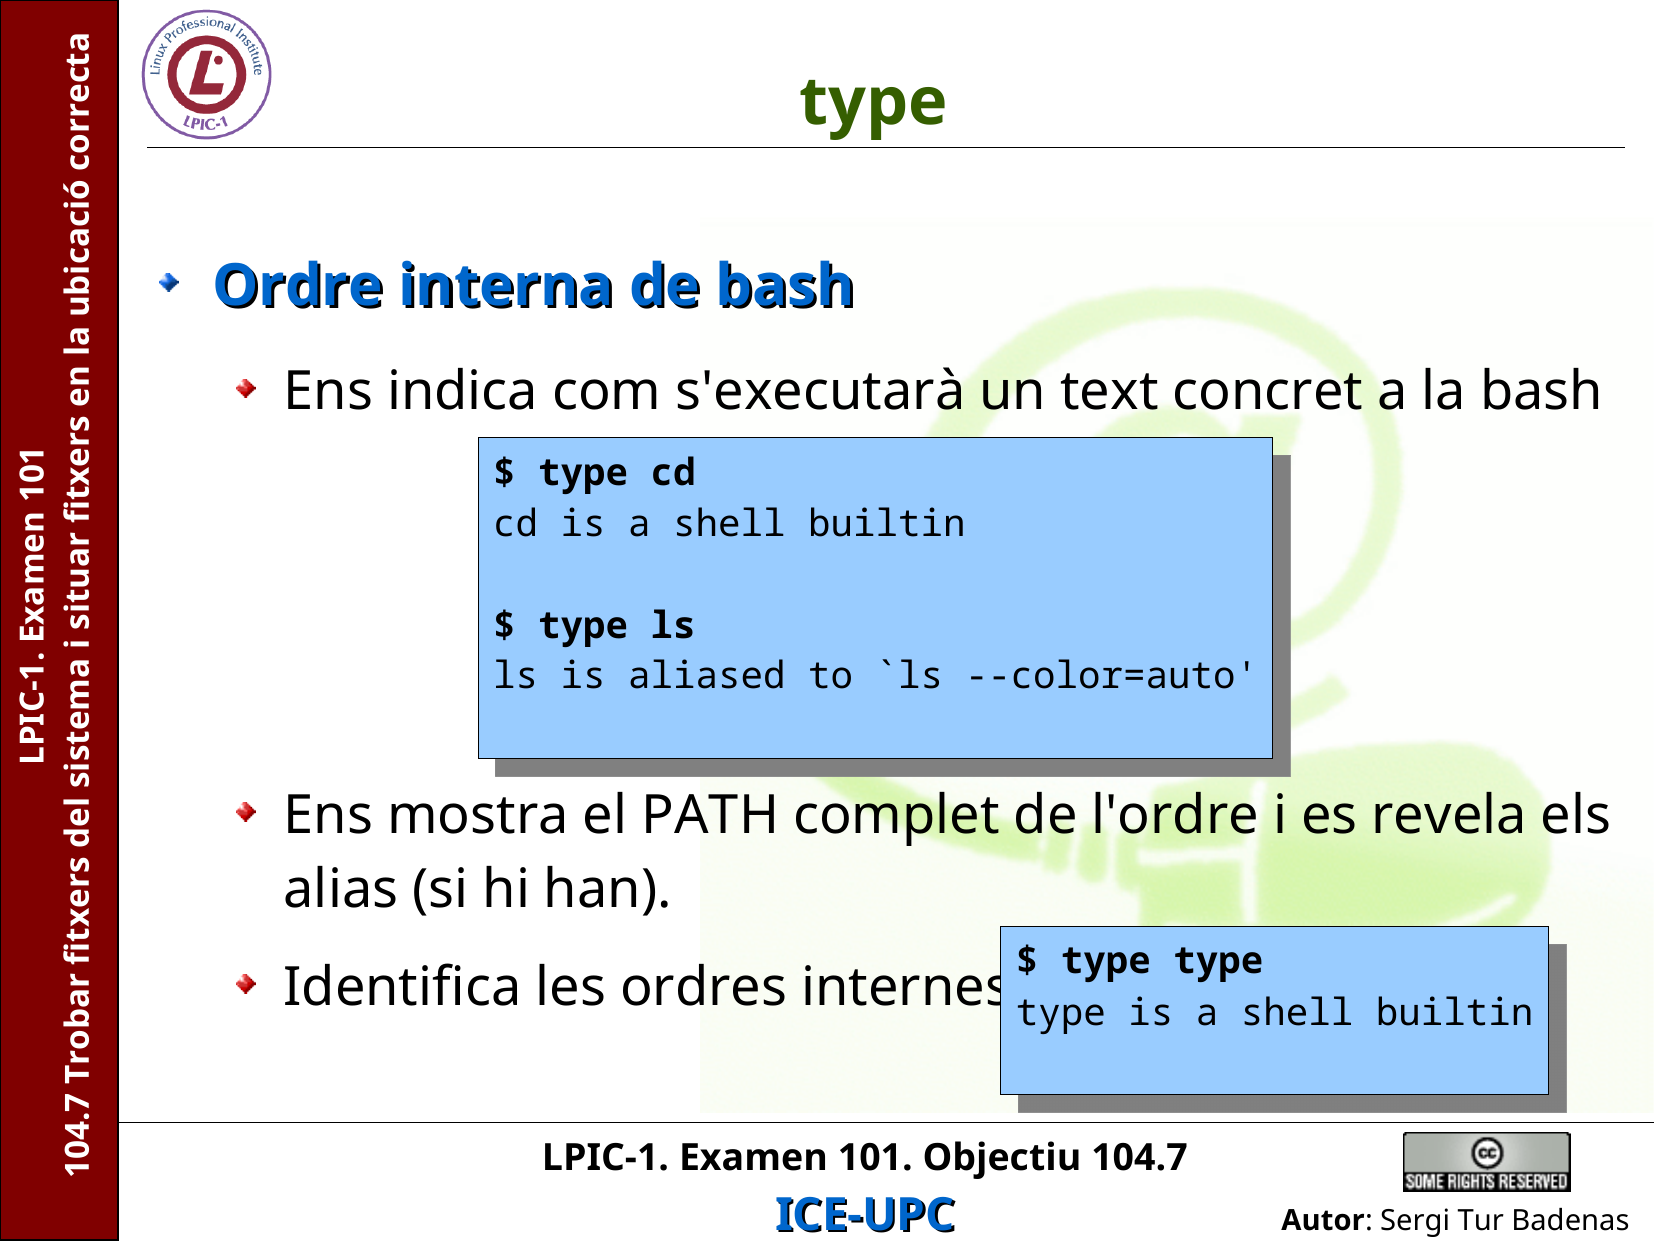

# type
Ordre interna de bash
Ens indica com s'executarà un text concret a la bash
Ens mostra el PATH complet de l'ordre i es revela els alias (si hi han).
Identifica les ordres internes
$ type cd
cd is a shell builtin
$ type ls
ls is aliased to `ls --color=auto'
$ type type
type is a shell builtin